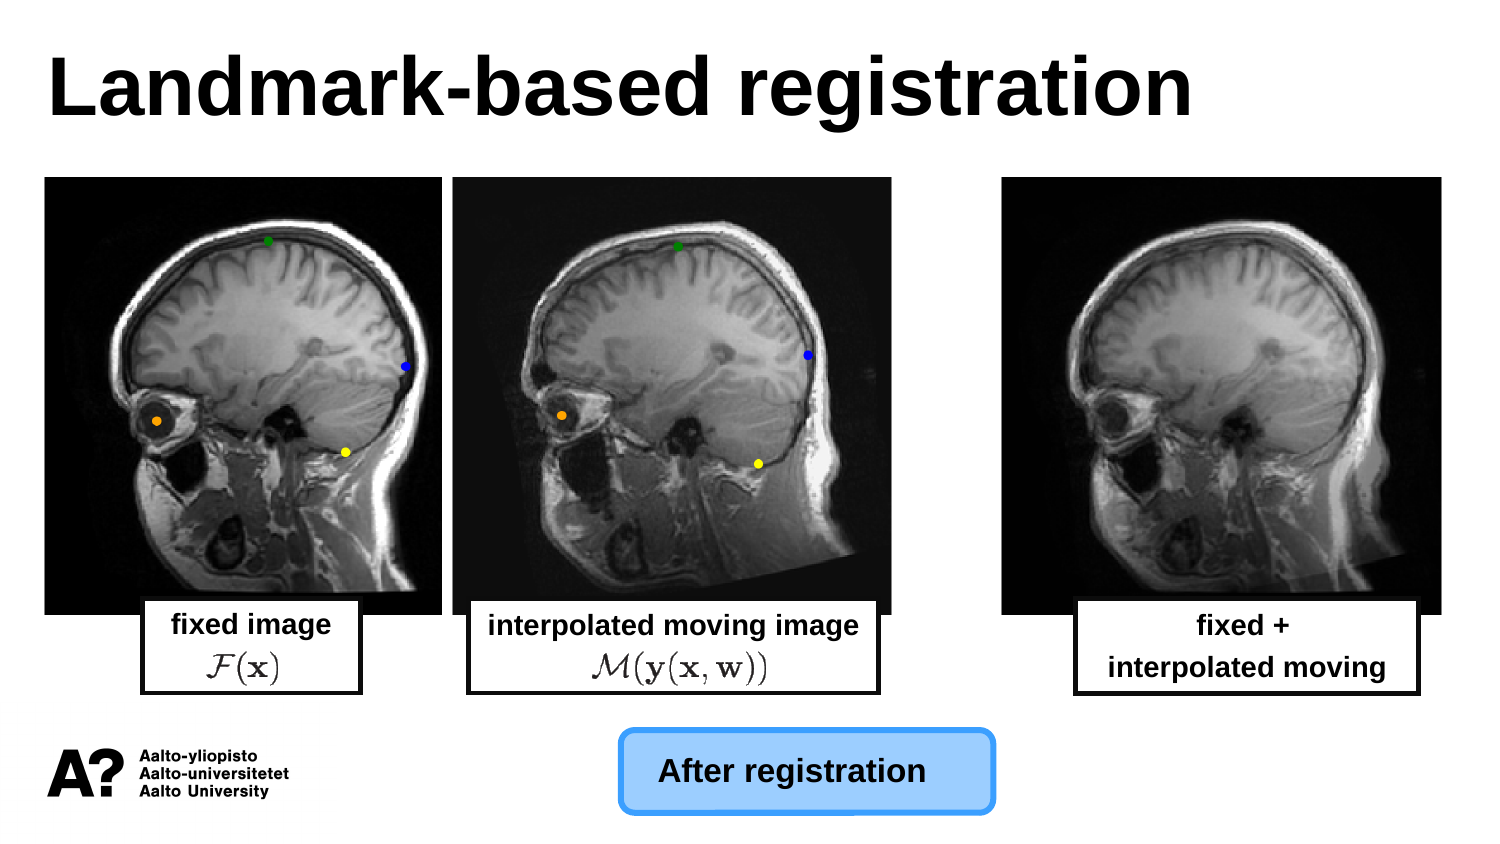

# Landmark-based registration
fixed image
interpolated moving image
fixed +
interpolated moving
 After registration